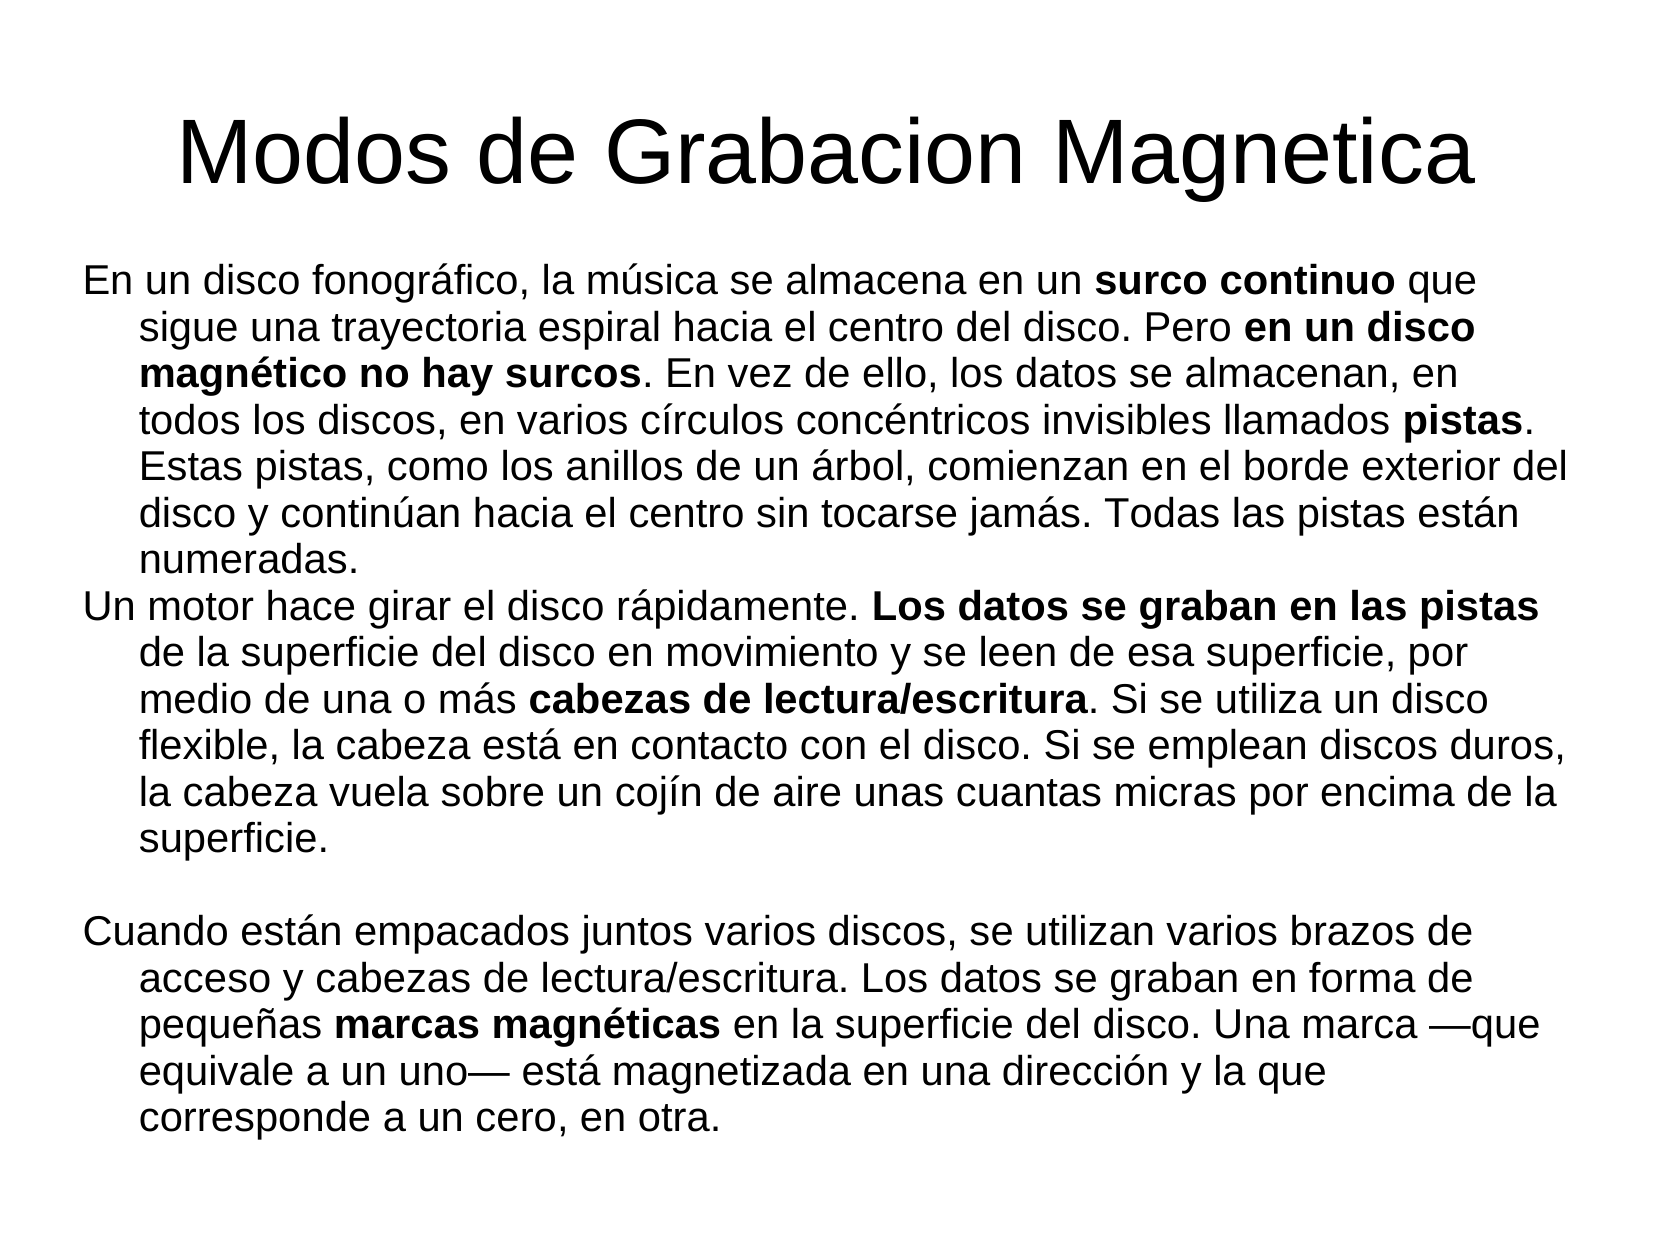

# Modos de Grabacion Magnetica
En un disco fonográfico, la música se almacena en un surco continuo que sigue una trayectoria espiral hacia el centro del disco. Pero en un disco magnético no hay surcos. En vez de ello, los datos se almacenan, en todos los discos, en varios círculos concéntricos invisibles llamados pistas. Estas pistas, como los anillos de un árbol, comienzan en el borde exterior del disco y continúan hacia el centro sin tocarse jamás. Todas las pistas están numeradas.
Un motor hace girar el disco rápidamente. Los datos se graban en las pistas de la superficie del disco en movimiento y se leen de esa superficie, por medio de una o más cabezas de lectura/escritura. Si se utiliza un disco flexible, la cabeza está en contacto con el disco. Si se emplean discos duros, la cabeza vuela sobre un cojín de aire unas cuantas micras por encima de la superficie.
Cuando están empacados juntos varios discos, se utilizan varios brazos de acceso y cabezas de lectura/escritura. Los datos se graban en forma de pequeñas marcas magnéticas en la superficie del disco. Una marca —que equivale a un uno— está magnetizada en una dirección y la que corresponde a un cero, en otra.